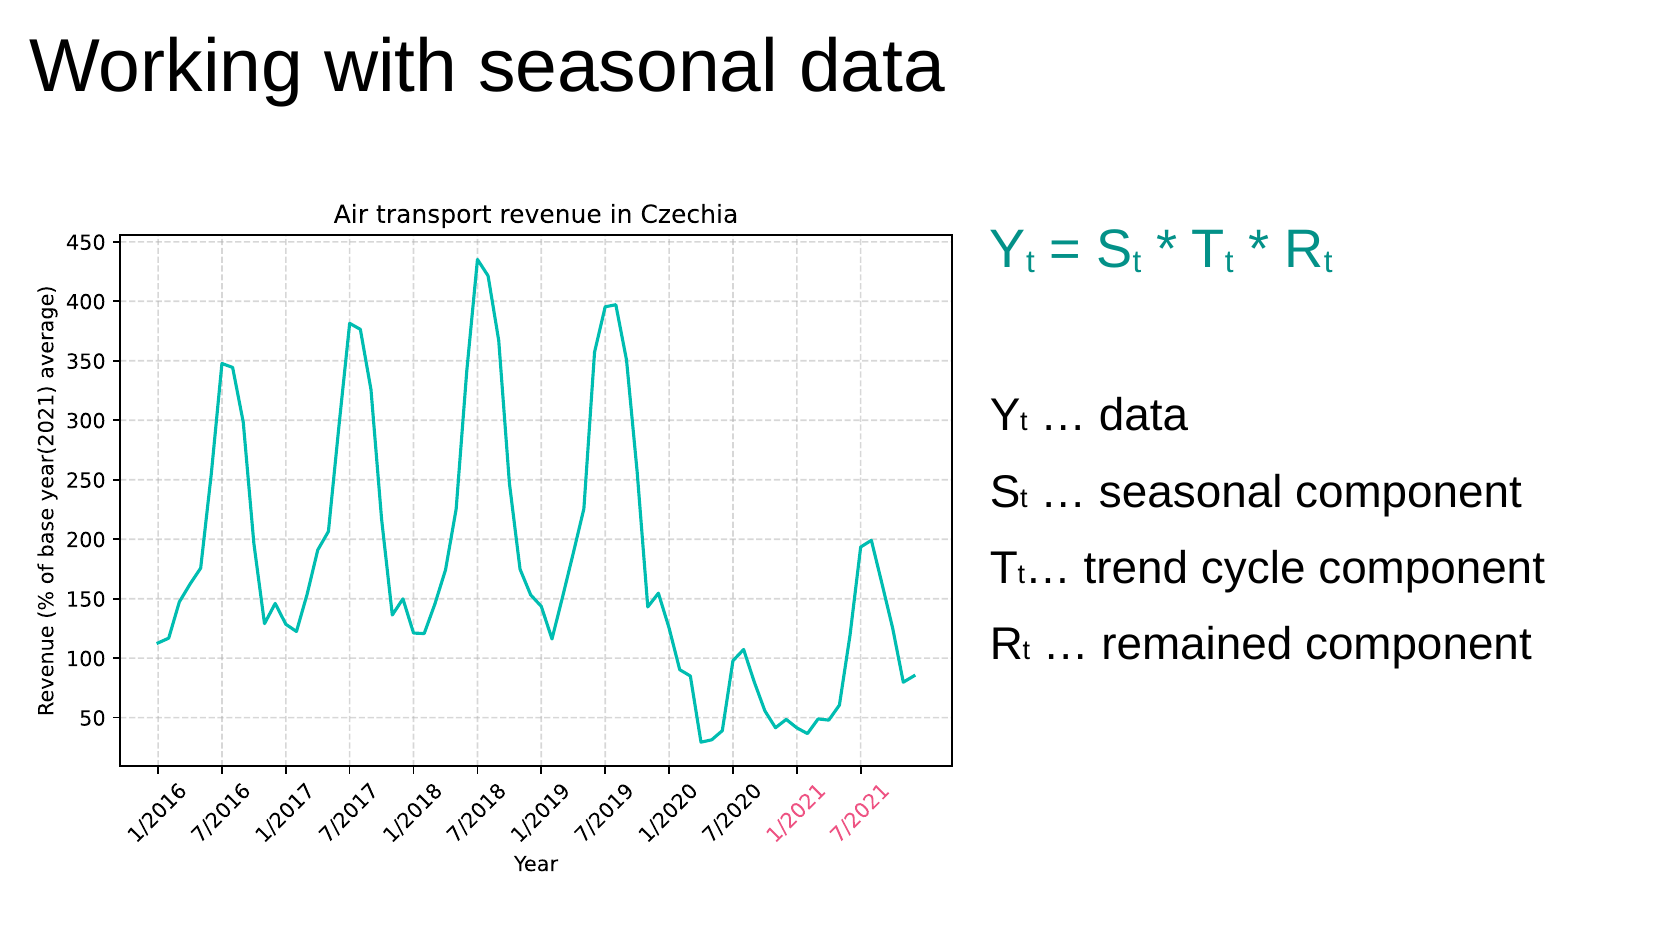

# Working with seasonal data
Yt = St * Tt * Rt
Yt … data
St … seasonal component
Tt… trend cycle component
Rt … remained component